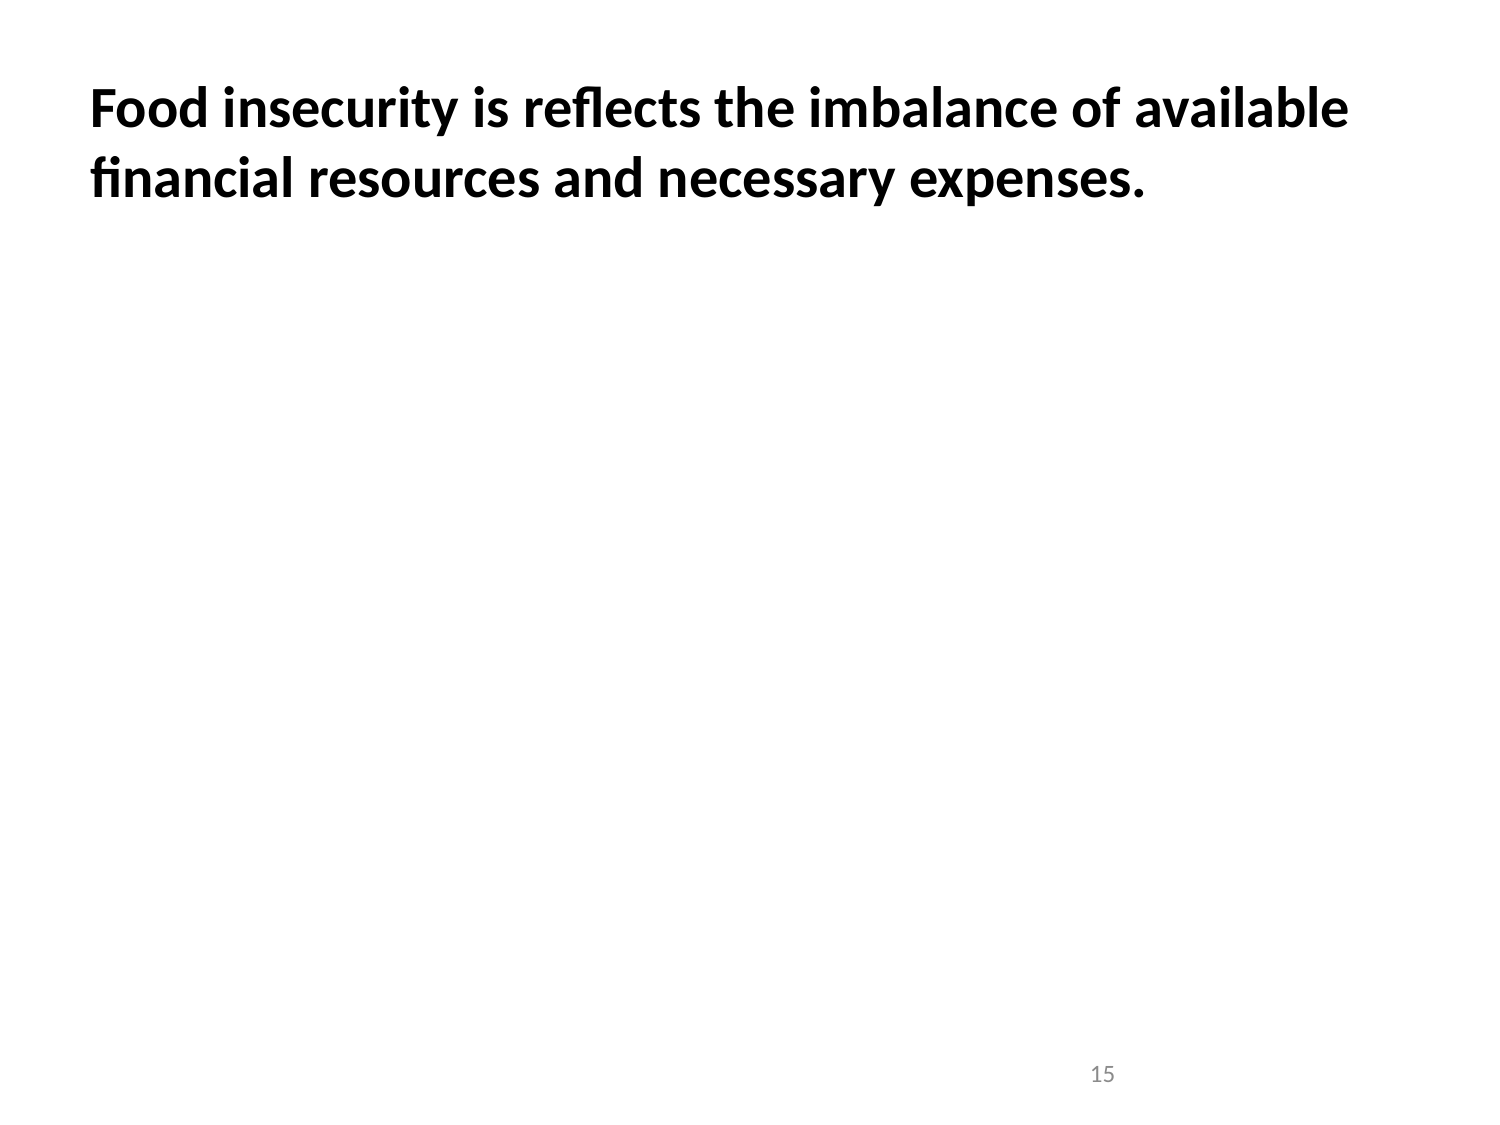

# Food insecurity is reflects the imbalance of available financial resources and necessary expenses.